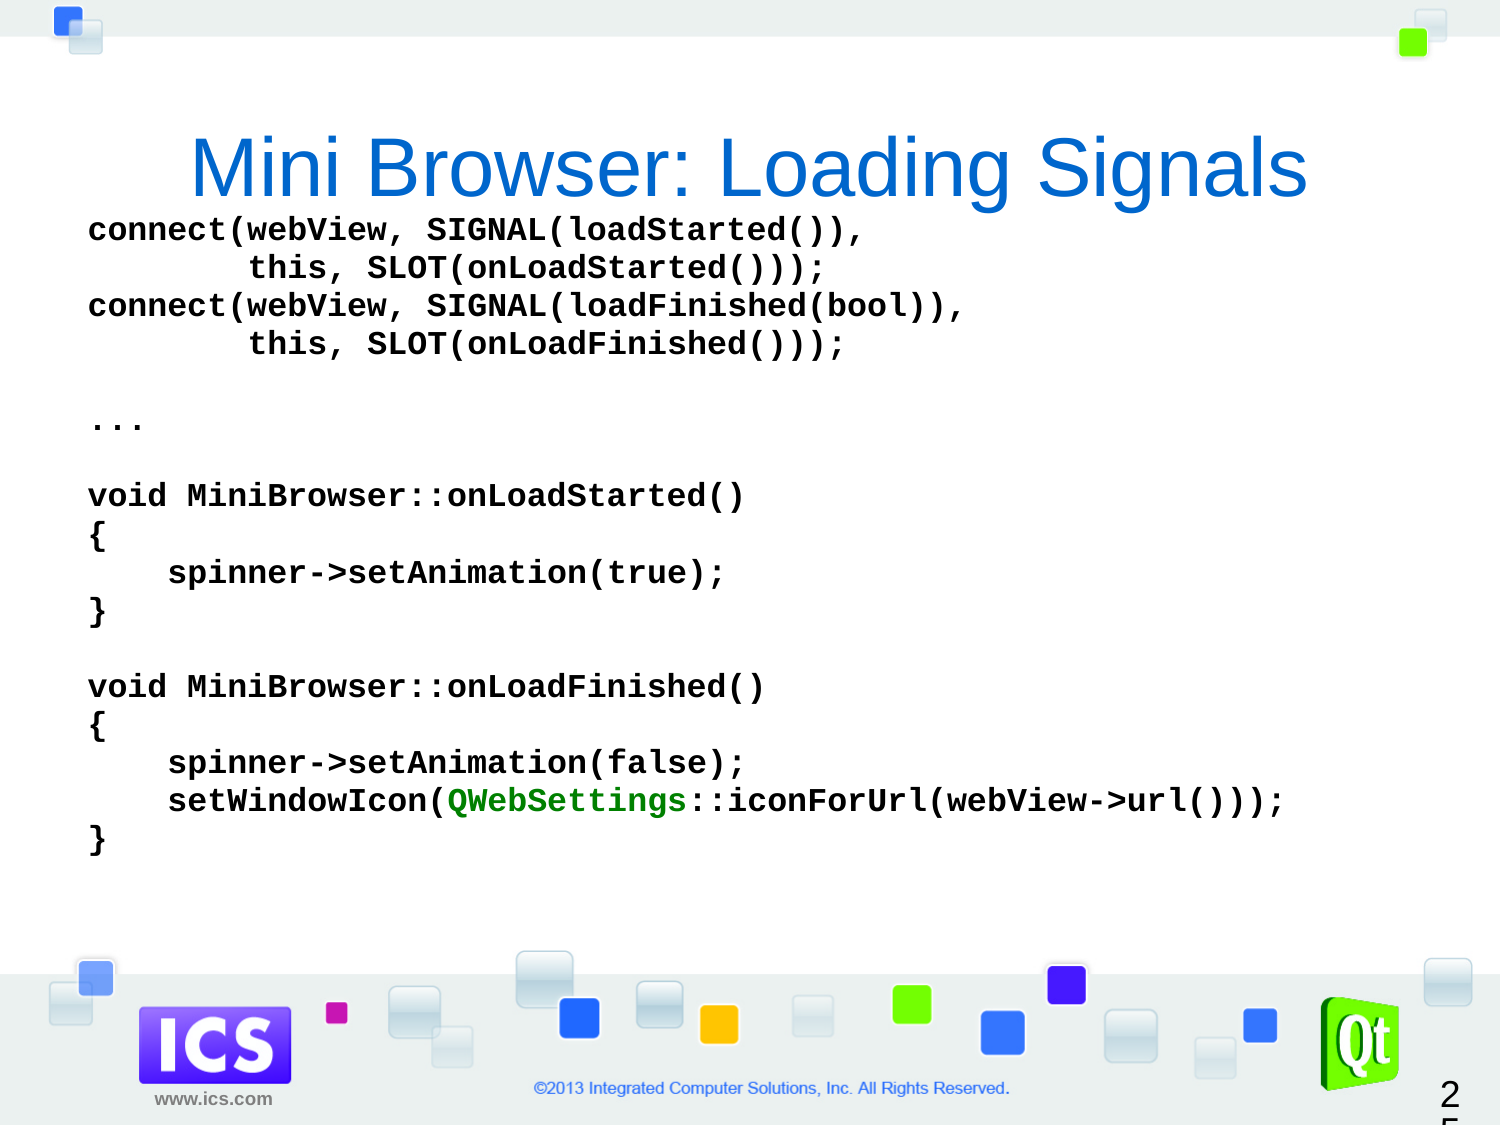

# Mini Browser: Loading Signals
connect(webView, SIGNAL(loadStarted()),
 this, SLOT(onLoadStarted()));
connect(webView, SIGNAL(loadFinished(bool)),
 this, SLOT(onLoadFinished()));
...
void MiniBrowser::onLoadStarted()
{
 spinner->setAnimation(true);
}
void MiniBrowser::onLoadFinished()
{
 spinner->setAnimation(false);
 setWindowIcon(QWebSettings::iconForUrl(webView->url()));
}